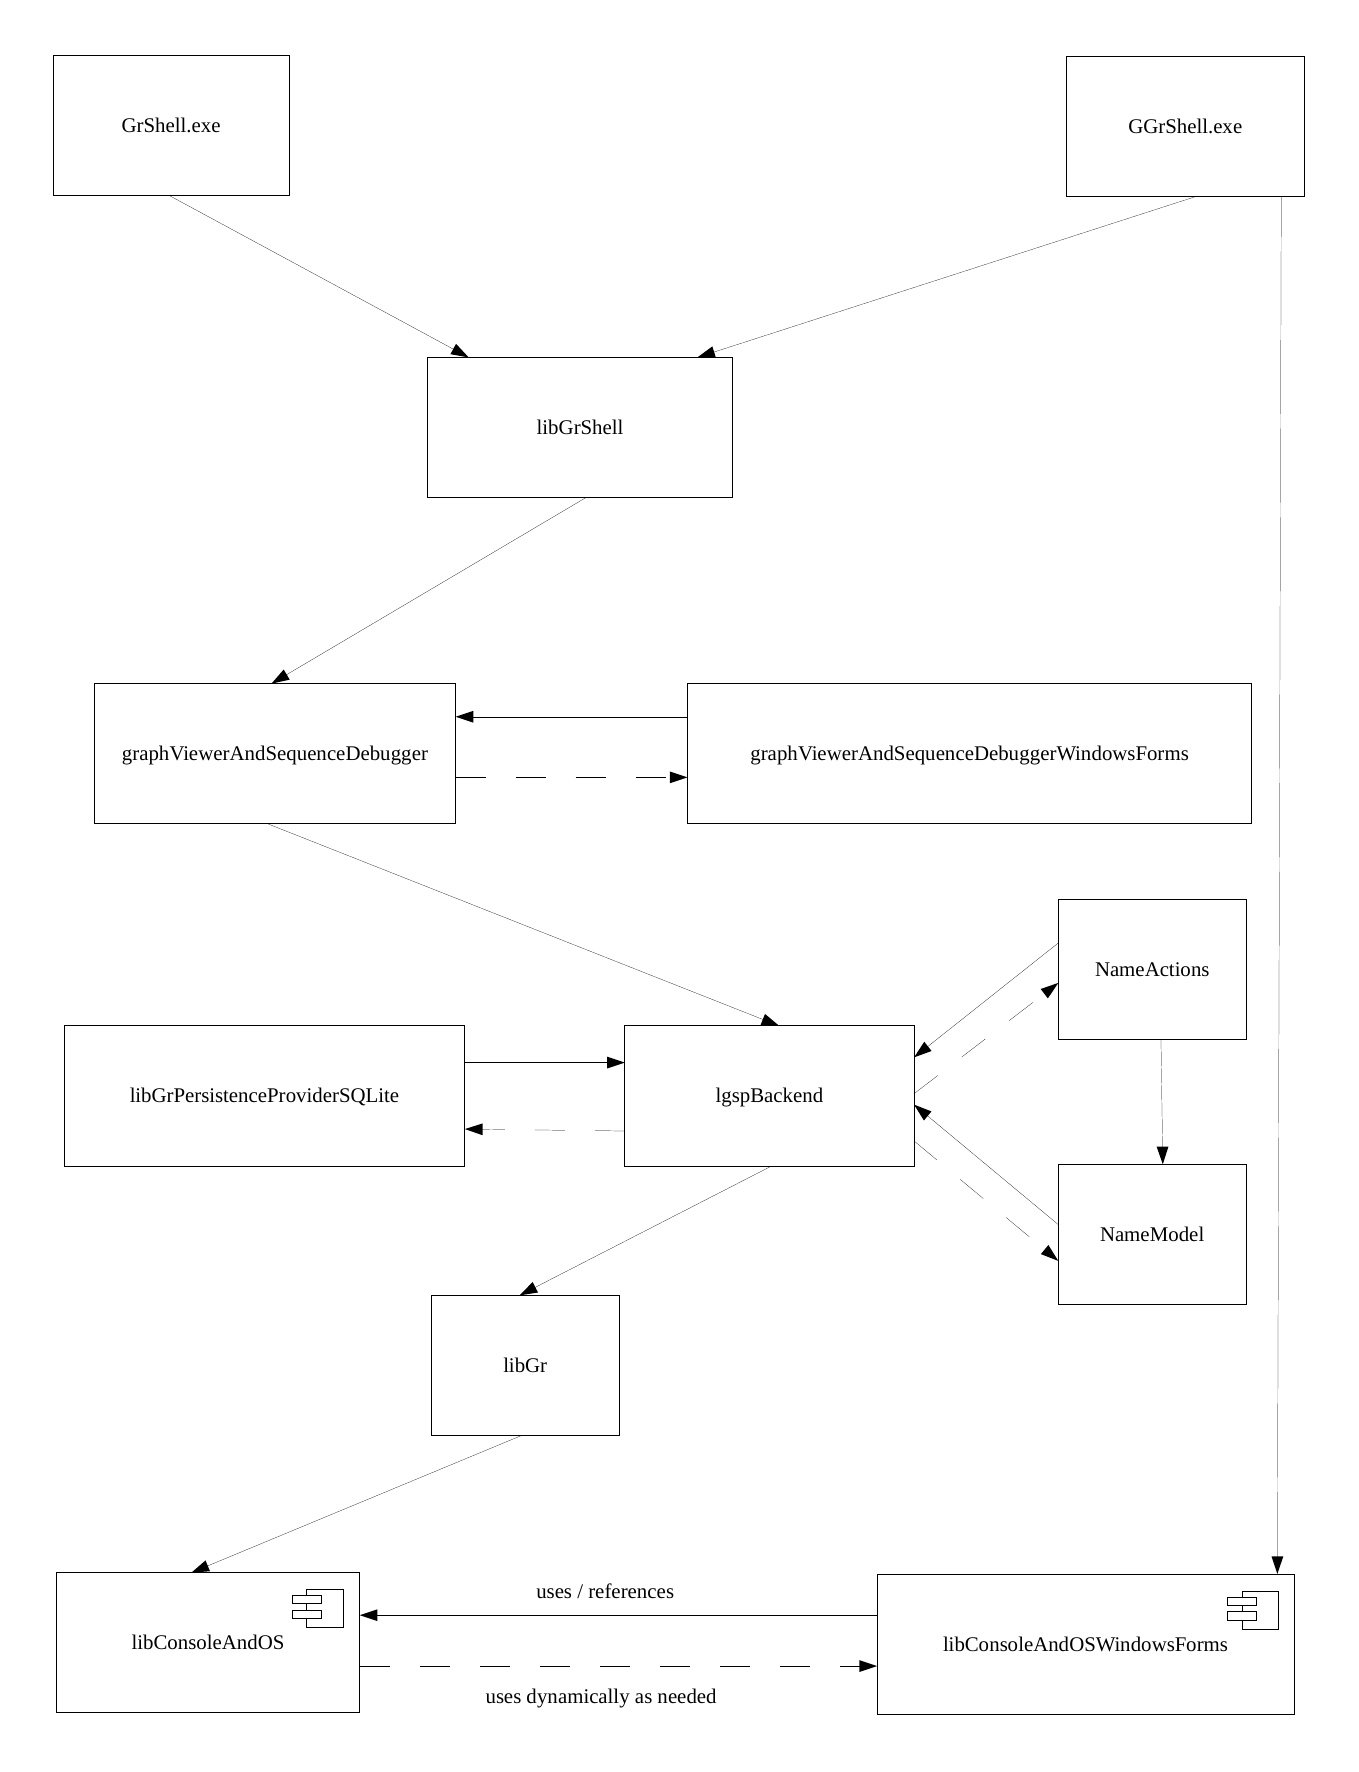

GrShell.exe
GGrShell.exe
libGrShell
graphViewerAndSequenceDebugger
graphViewerAndSequenceDebuggerWindowsForms
NameActions
libGrPersistenceProviderSQLite
lgspBackend
NameModel
libGr
libConsoleAndOS
uses / references
libConsoleAndOSWindowsForms
uses dynamically as needed